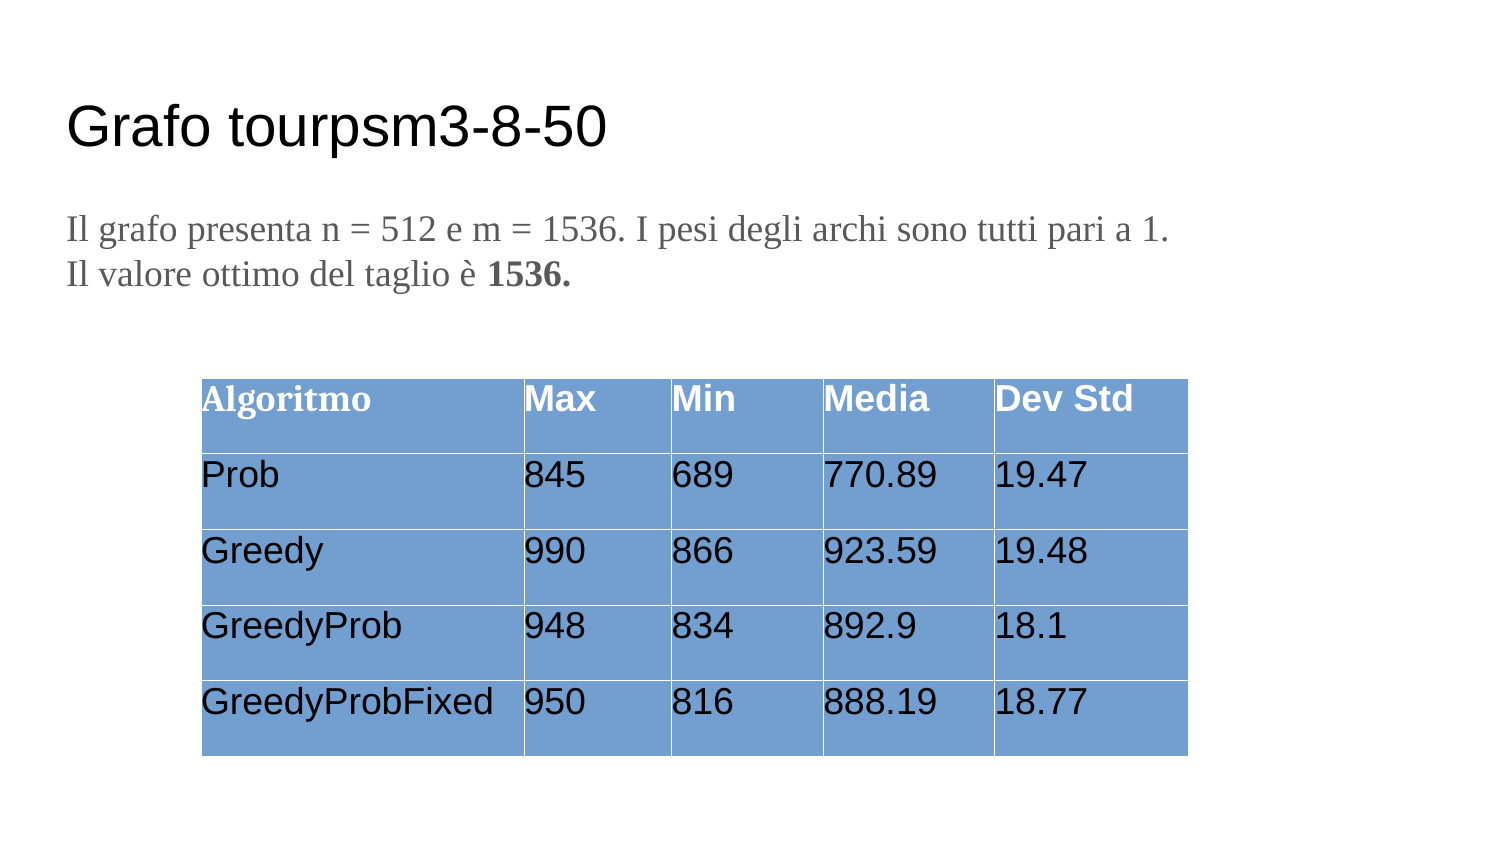

# Grafo tourpsm3-8-50
Il grafo presenta n = 512 e m = 1536. I pesi degli archi sono tutti pari a 1.
Il valore ottimo del taglio è 1536.
| Algoritmo | Max | Min | Media | Dev Std |
| --- | --- | --- | --- | --- |
| Prob | 845 | 689 | 770.89 | 19.47 |
| Greedy | 990 | 866 | 923.59 | 19.48 |
| GreedyProb | 948 | 834 | 892.9 | 18.1 |
| GreedyProbFixed | 950 | 816 | 888.19 | 18.77 |